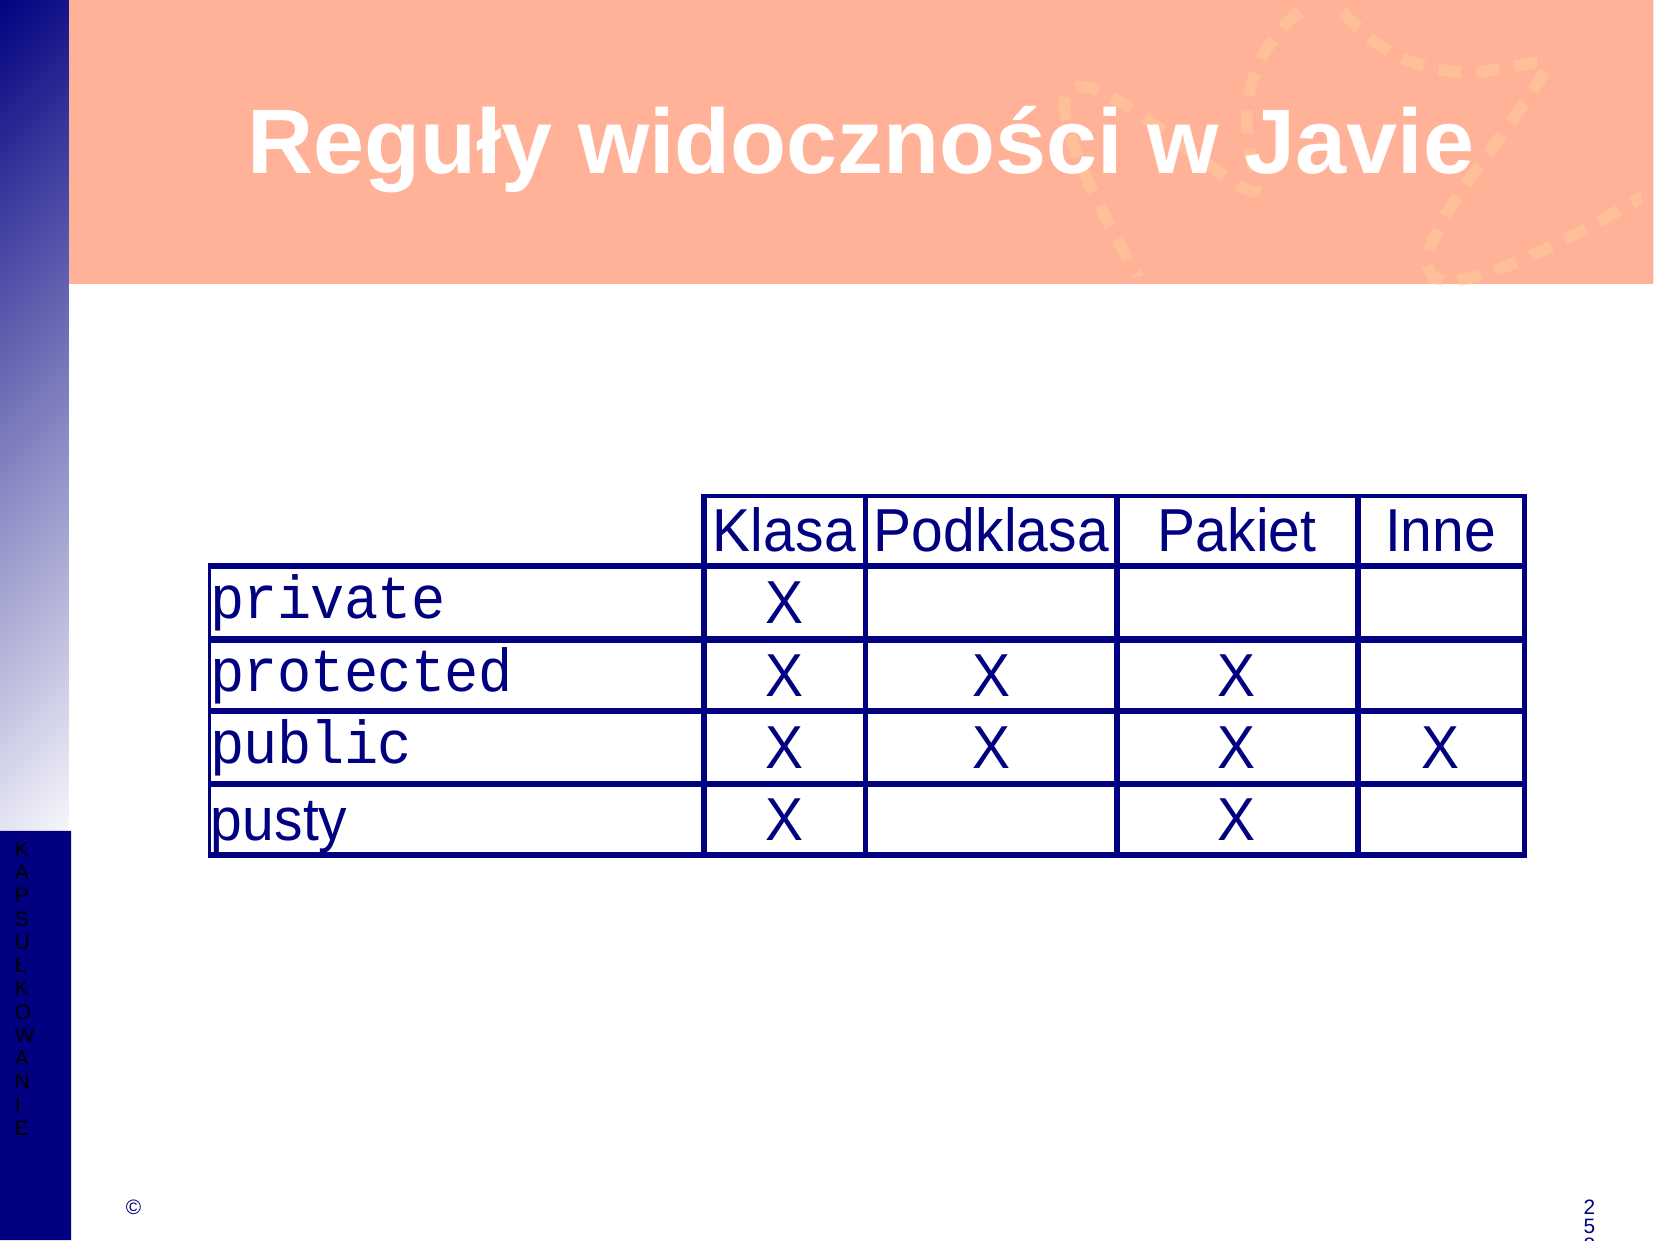

# Reguły widoczności w Javie
K
A
P
S
U
Ł
K
O
W
A
N
I
E